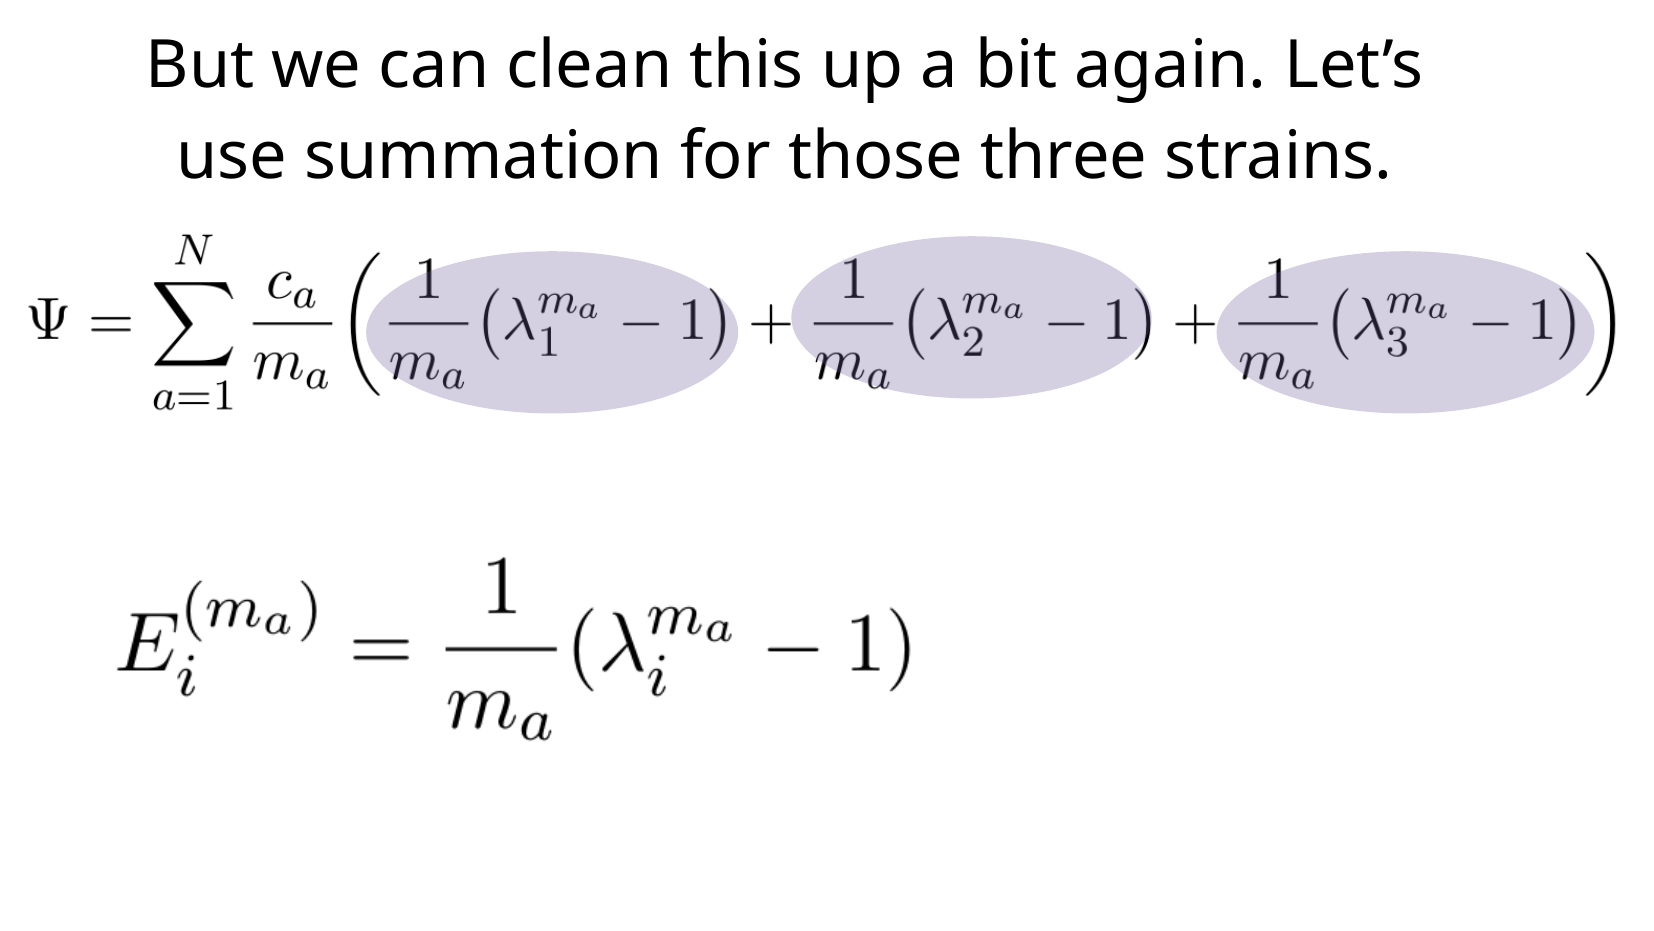

# But we can clean this up a bit again. Let’s use summation for those three strains.